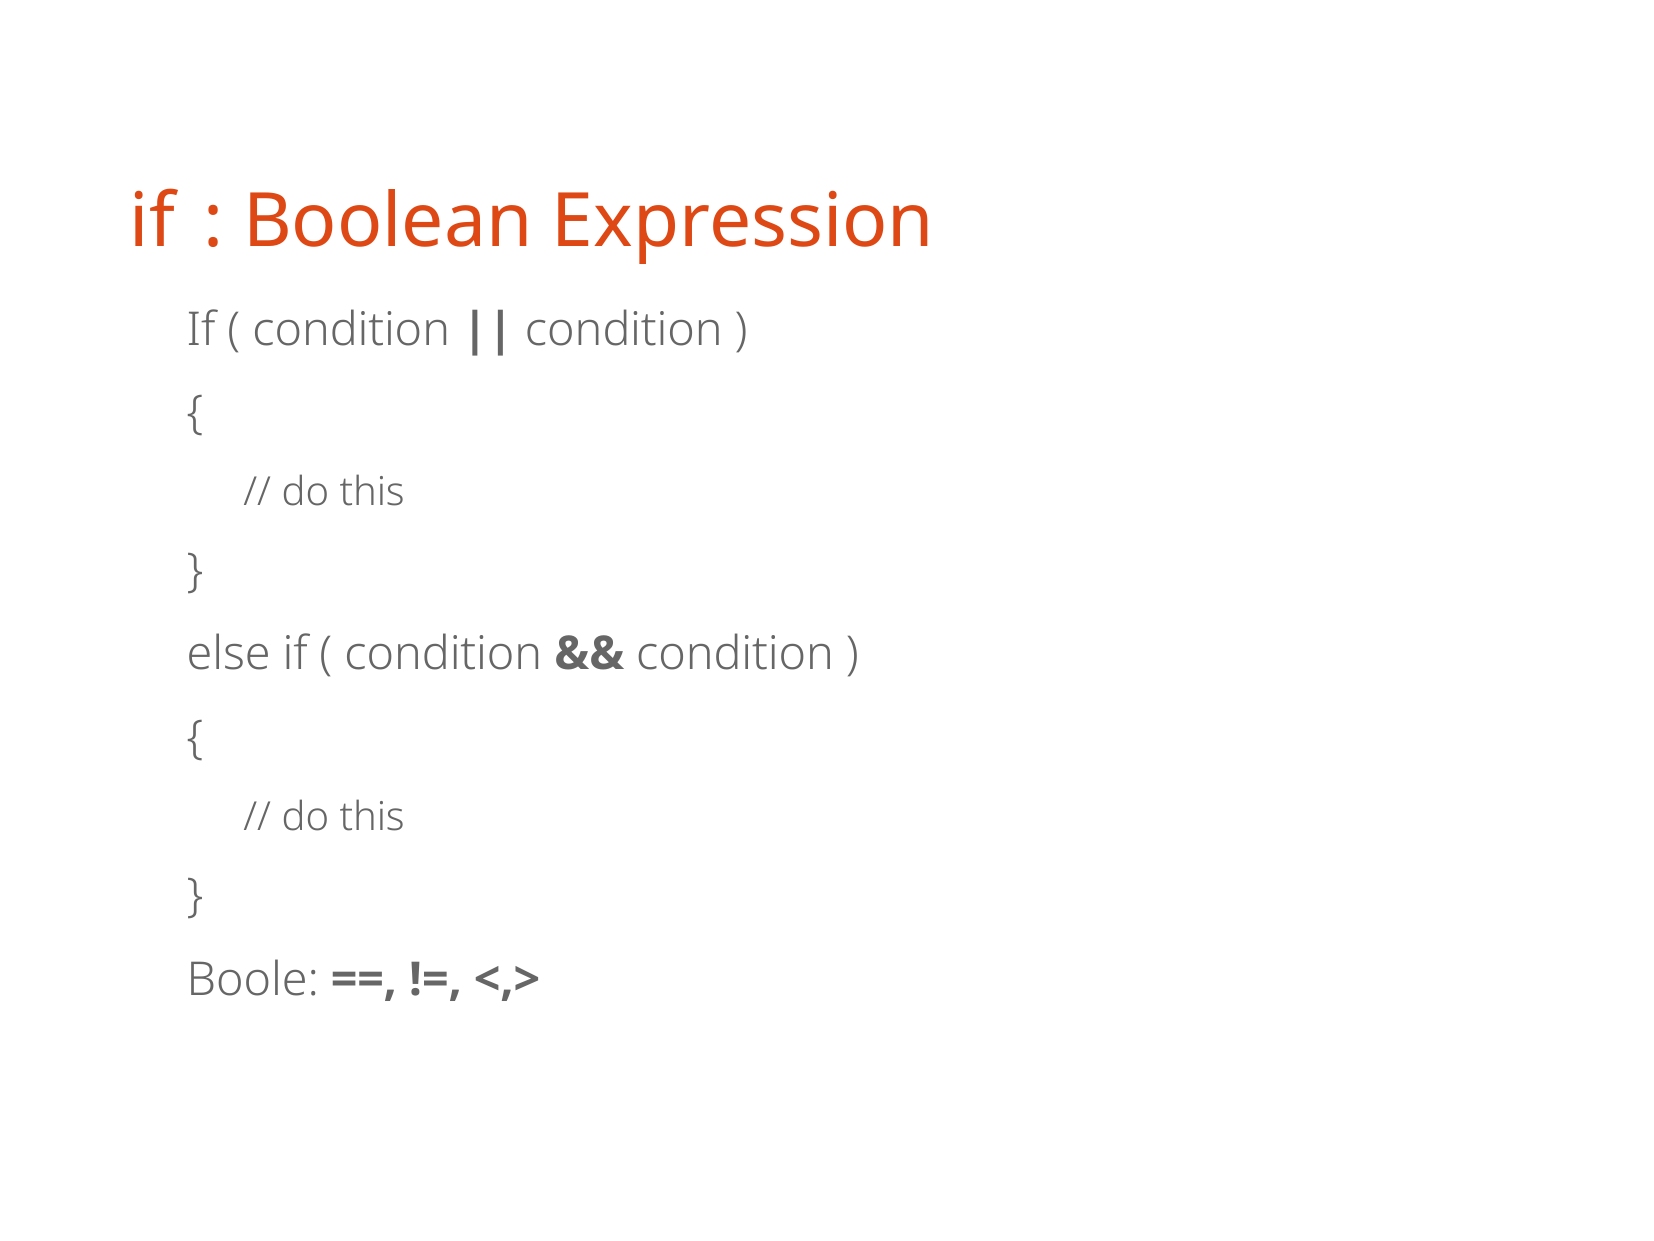

# if	: Boolean Expression
If ( condition || condition )
{
// do this
}
else if ( condition && condition )
{
// do this
}
Boole: ==, !=, <,>